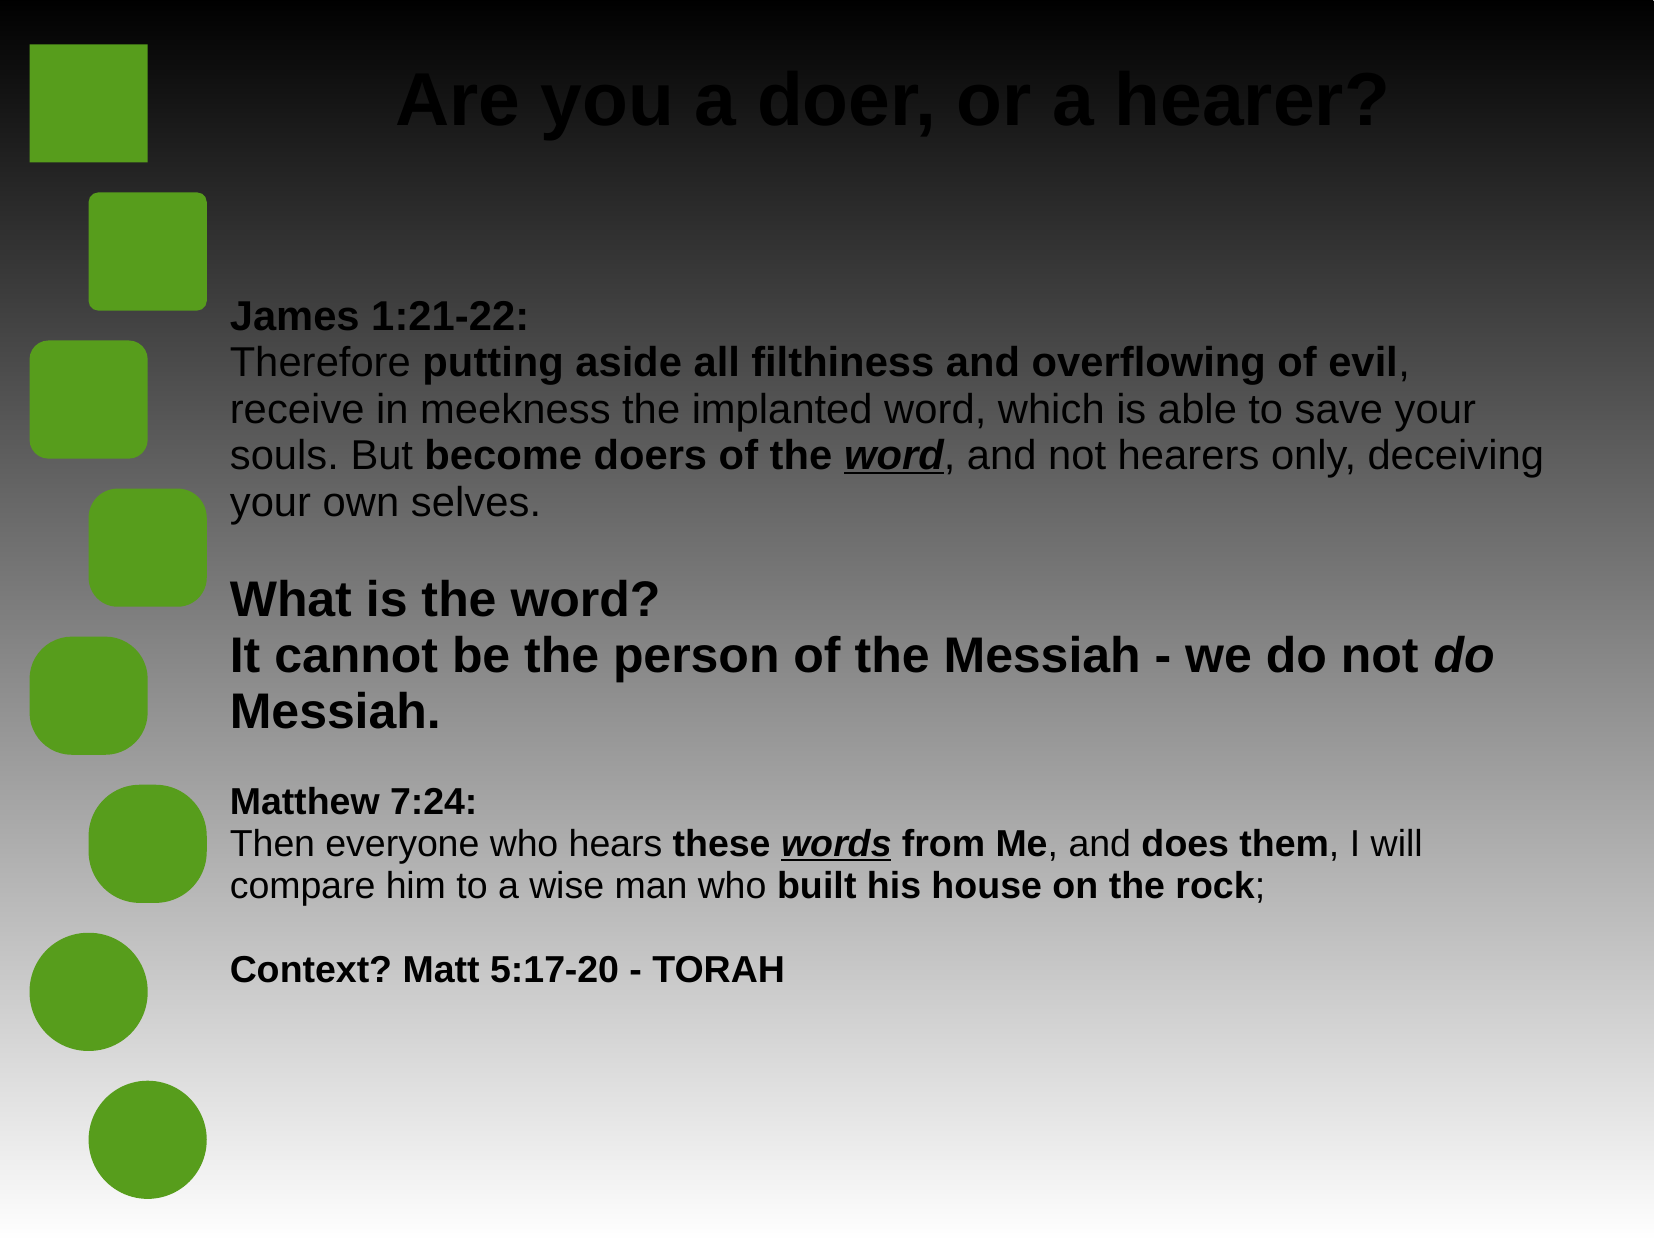

Are you a doer, or a hearer?
James 1:21-22:
Therefore putting aside all filthiness and overflowing of evil, receive in meekness the implanted word, which is able to save your souls. But become doers of the word, and not hearers only, deceiving your own selves.
What is the word?
It cannot be the person of the Messiah - we do not do Messiah.
Matthew 7:24:
Then everyone who hears these words from Me, and does them, I will compare him to a wise man who built his house on the rock;
Context? Matt 5:17-20 - TORAH